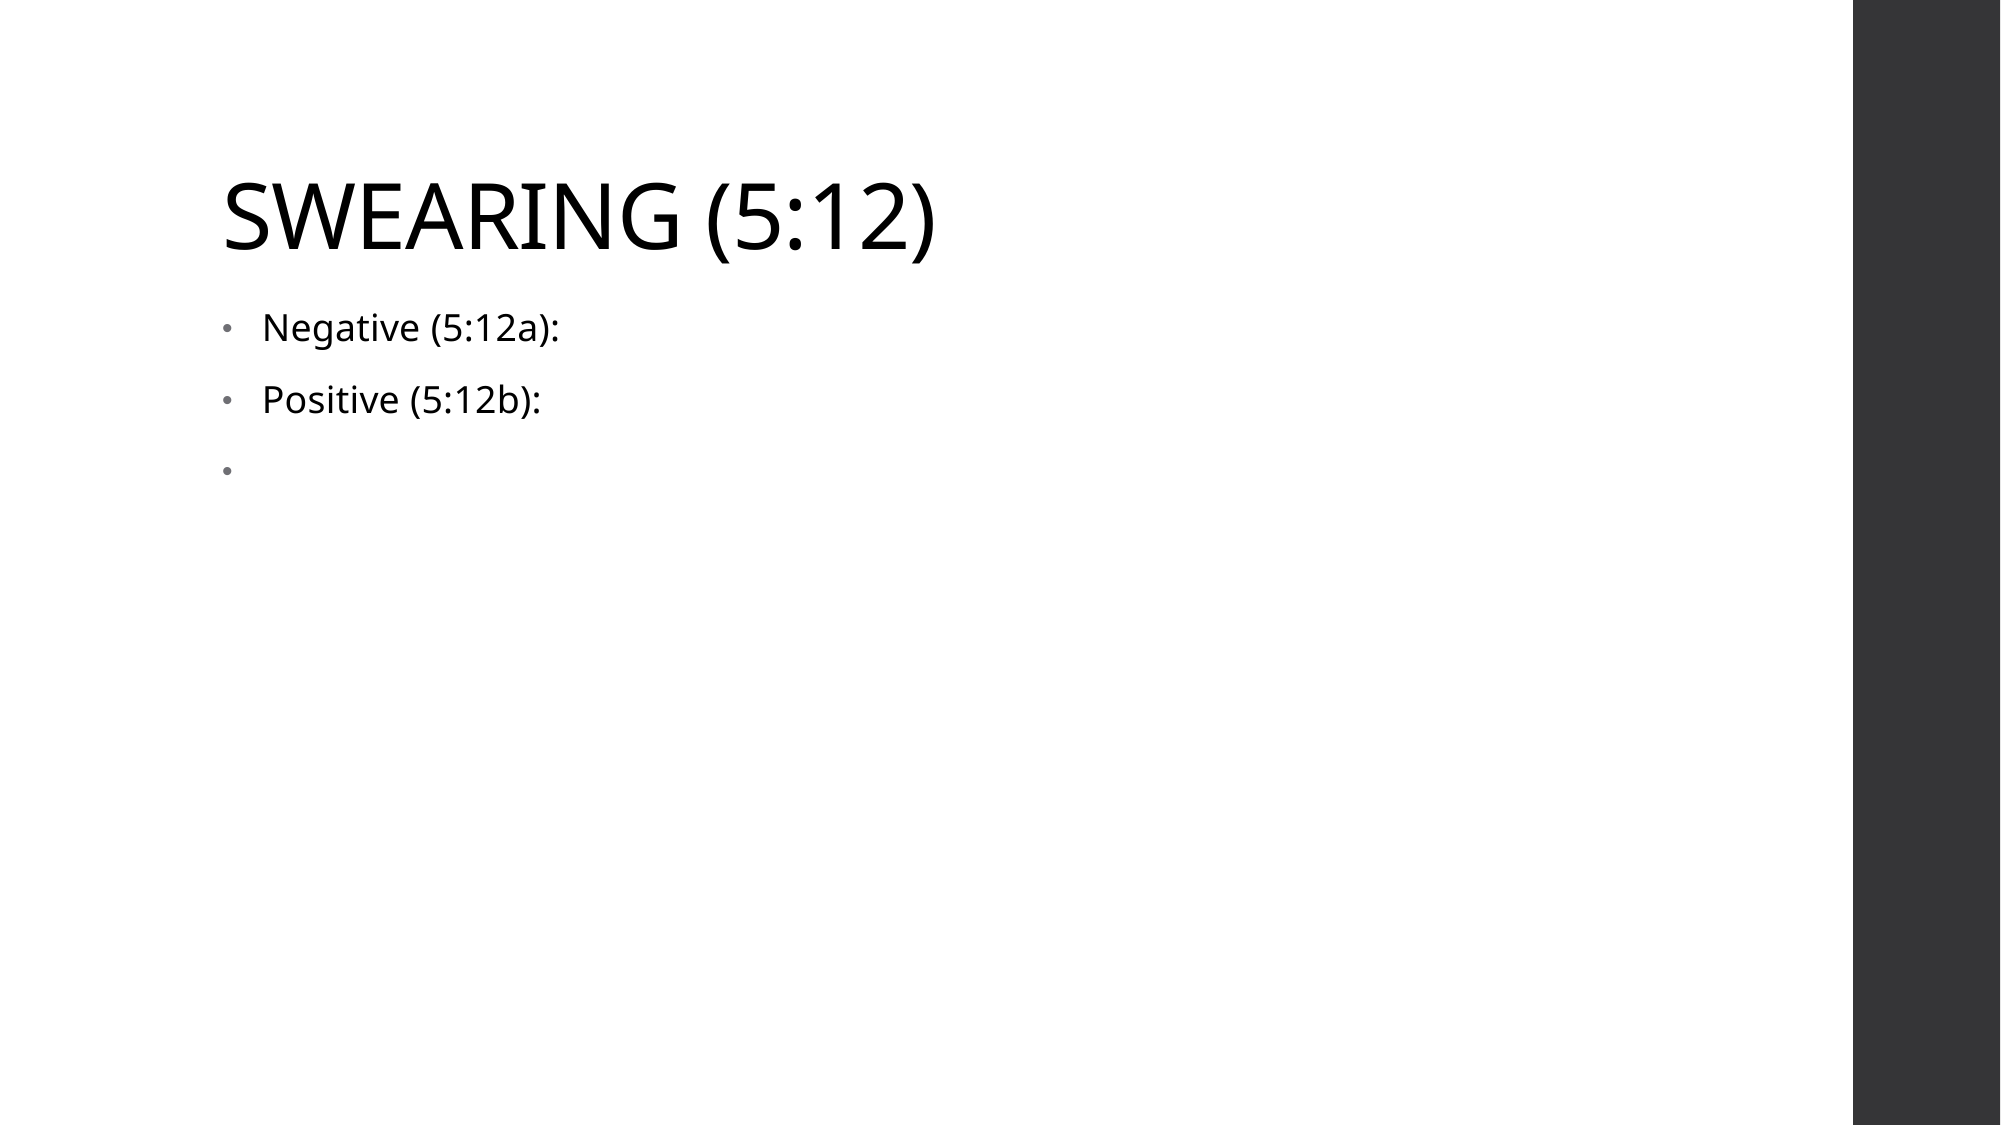

# SWEARING (5:12)
 Negative (5:12a):
 Positive (5:12b):